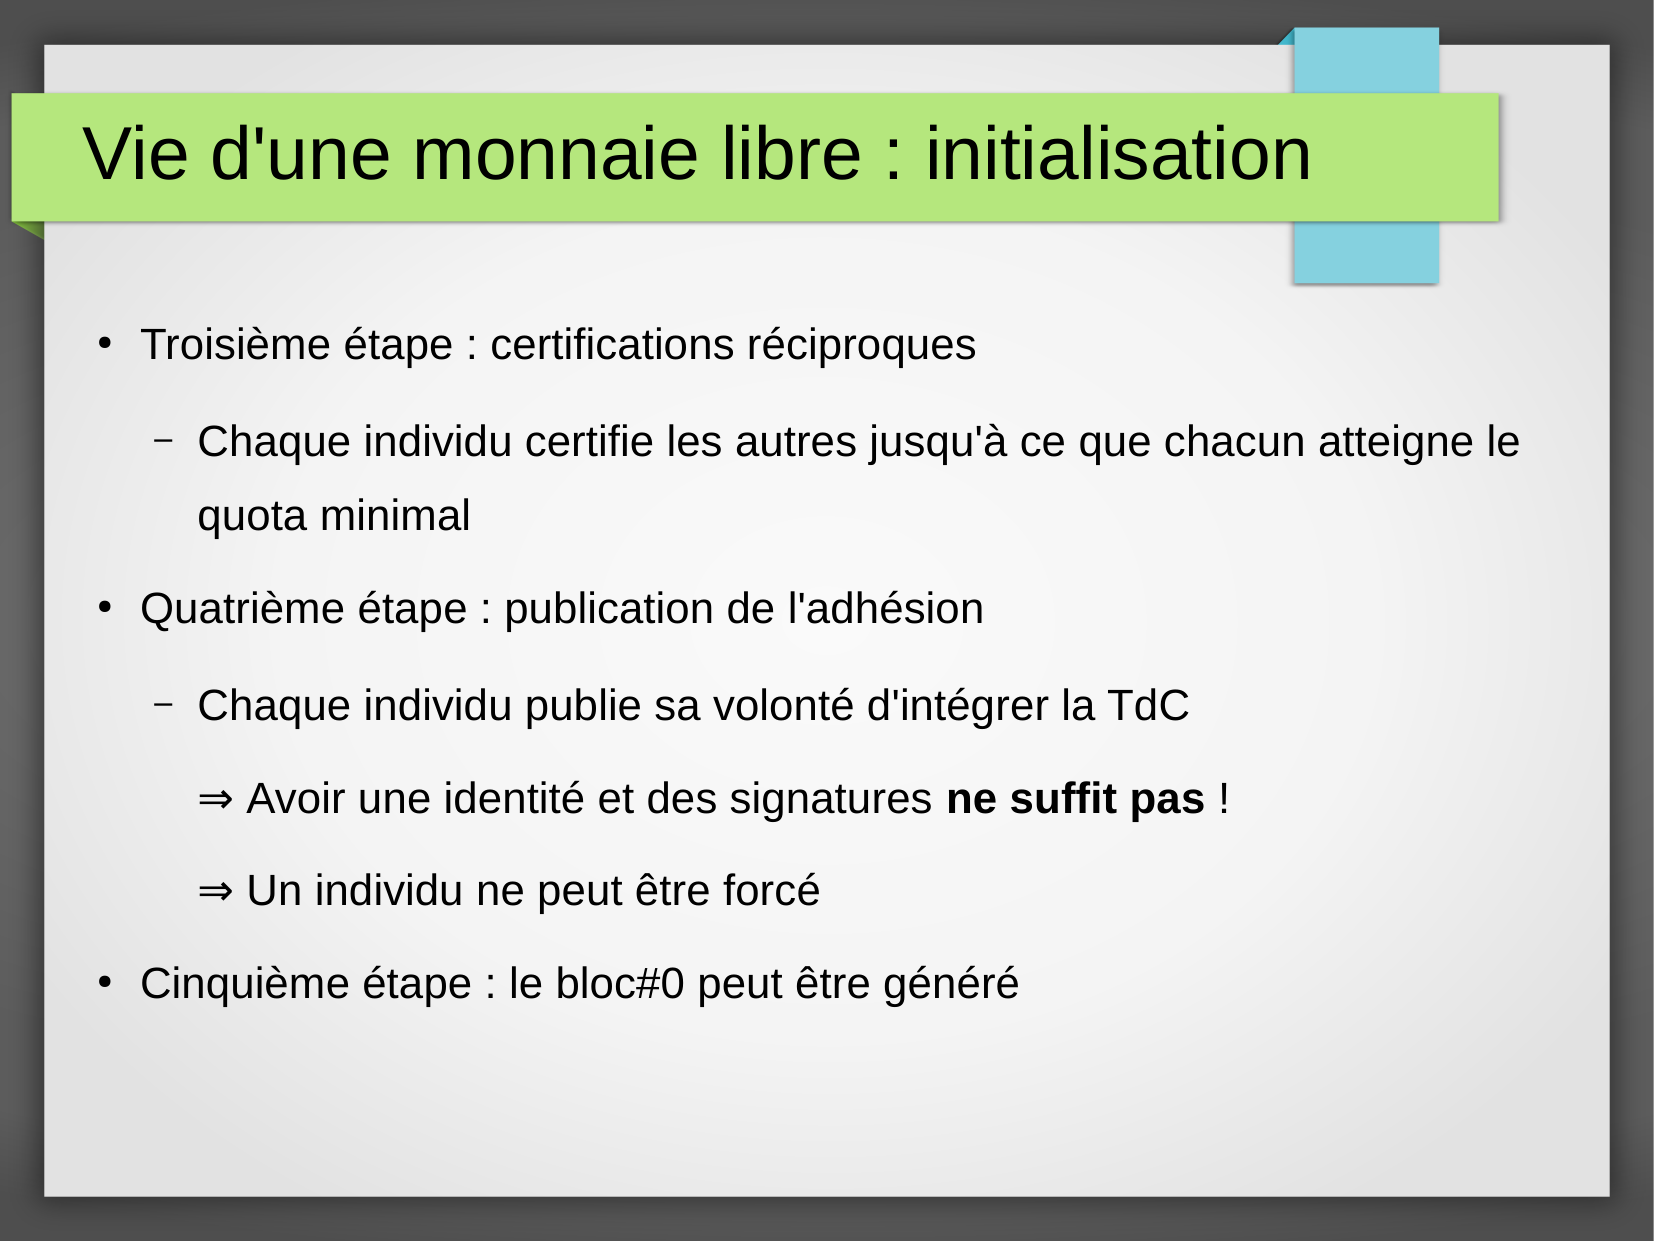

# Vie d'une monnaie libre : initialisation
Troisième étape : certifications réciproques
Chaque individu certifie les autres jusqu'à ce que chacun atteigne le quota minimal
Quatrième étape : publication de l'adhésion
Chaque individu publie sa volonté d'intégrer la TdC
⇒ Avoir une identité et des signatures ne suffit pas !
⇒ Un individu ne peut être forcé
Cinquième étape : le bloc#0 peut être généré